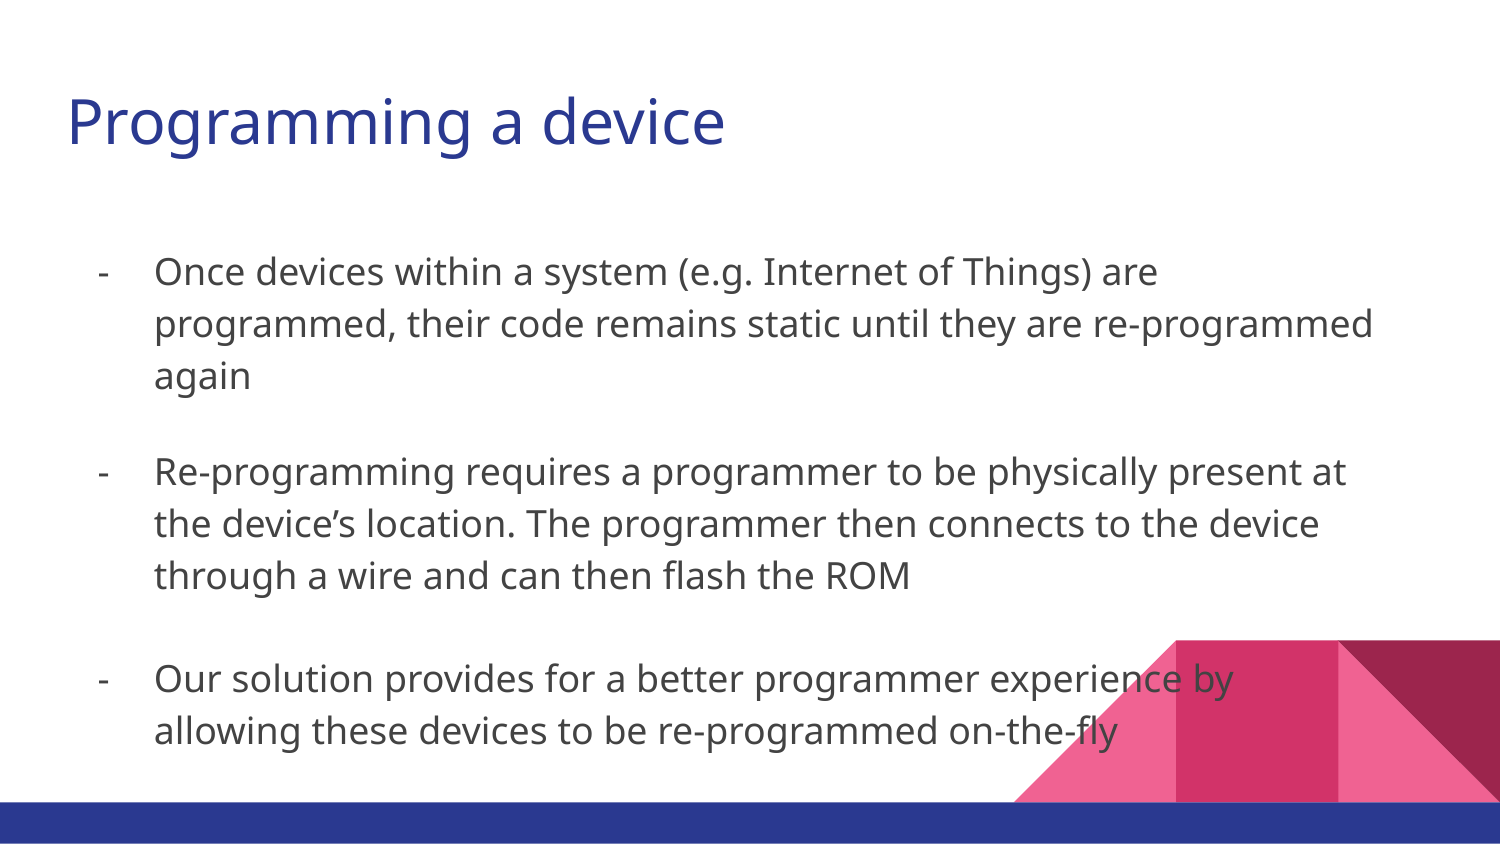

Programming a device
Once devices within a system (e.g. Internet of Things) are programmed, their code remains static until they are re-programmed again
Re-programming requires a programmer to be physically present at the device’s location. The programmer then connects to the device through a wire and can then flash the ROM
Our solution provides for a better programmer experience by
allowing these devices to be re-programmed on-the-fly